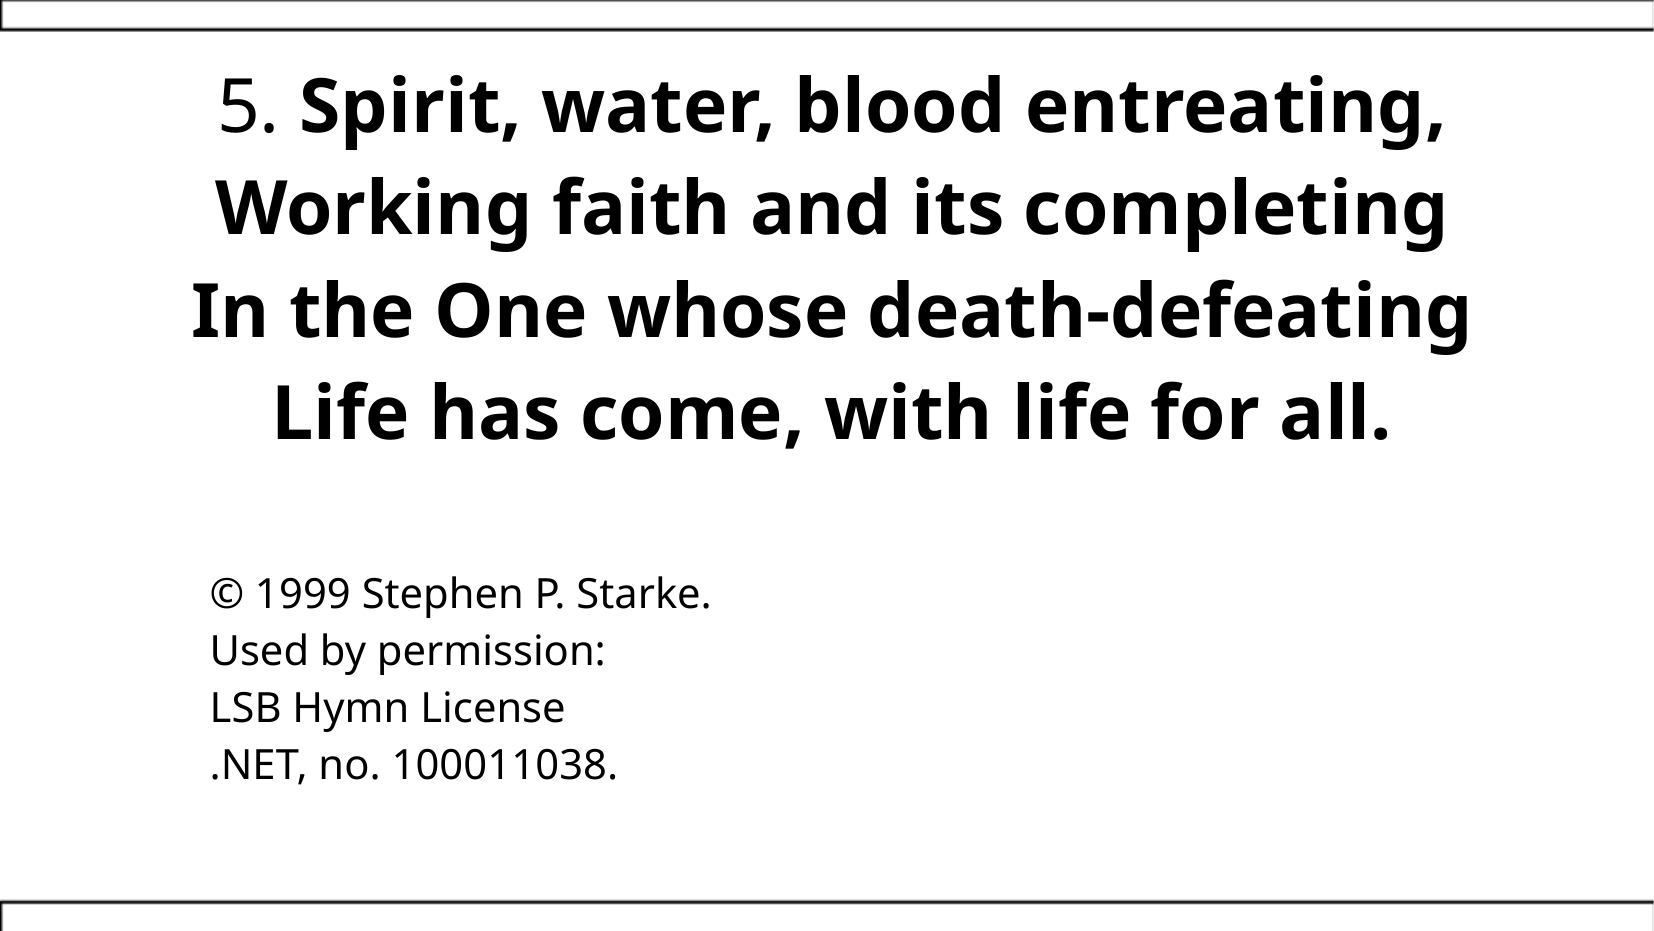

5. Spirit, water, blood entreating,
Working faith and its completing
In the One whose death-defeating
Life has come, with life for all.
 © 1999 Stephen P. Starke.
 Used by permission:
 LSB Hymn License
 .NET, no. 100011038.